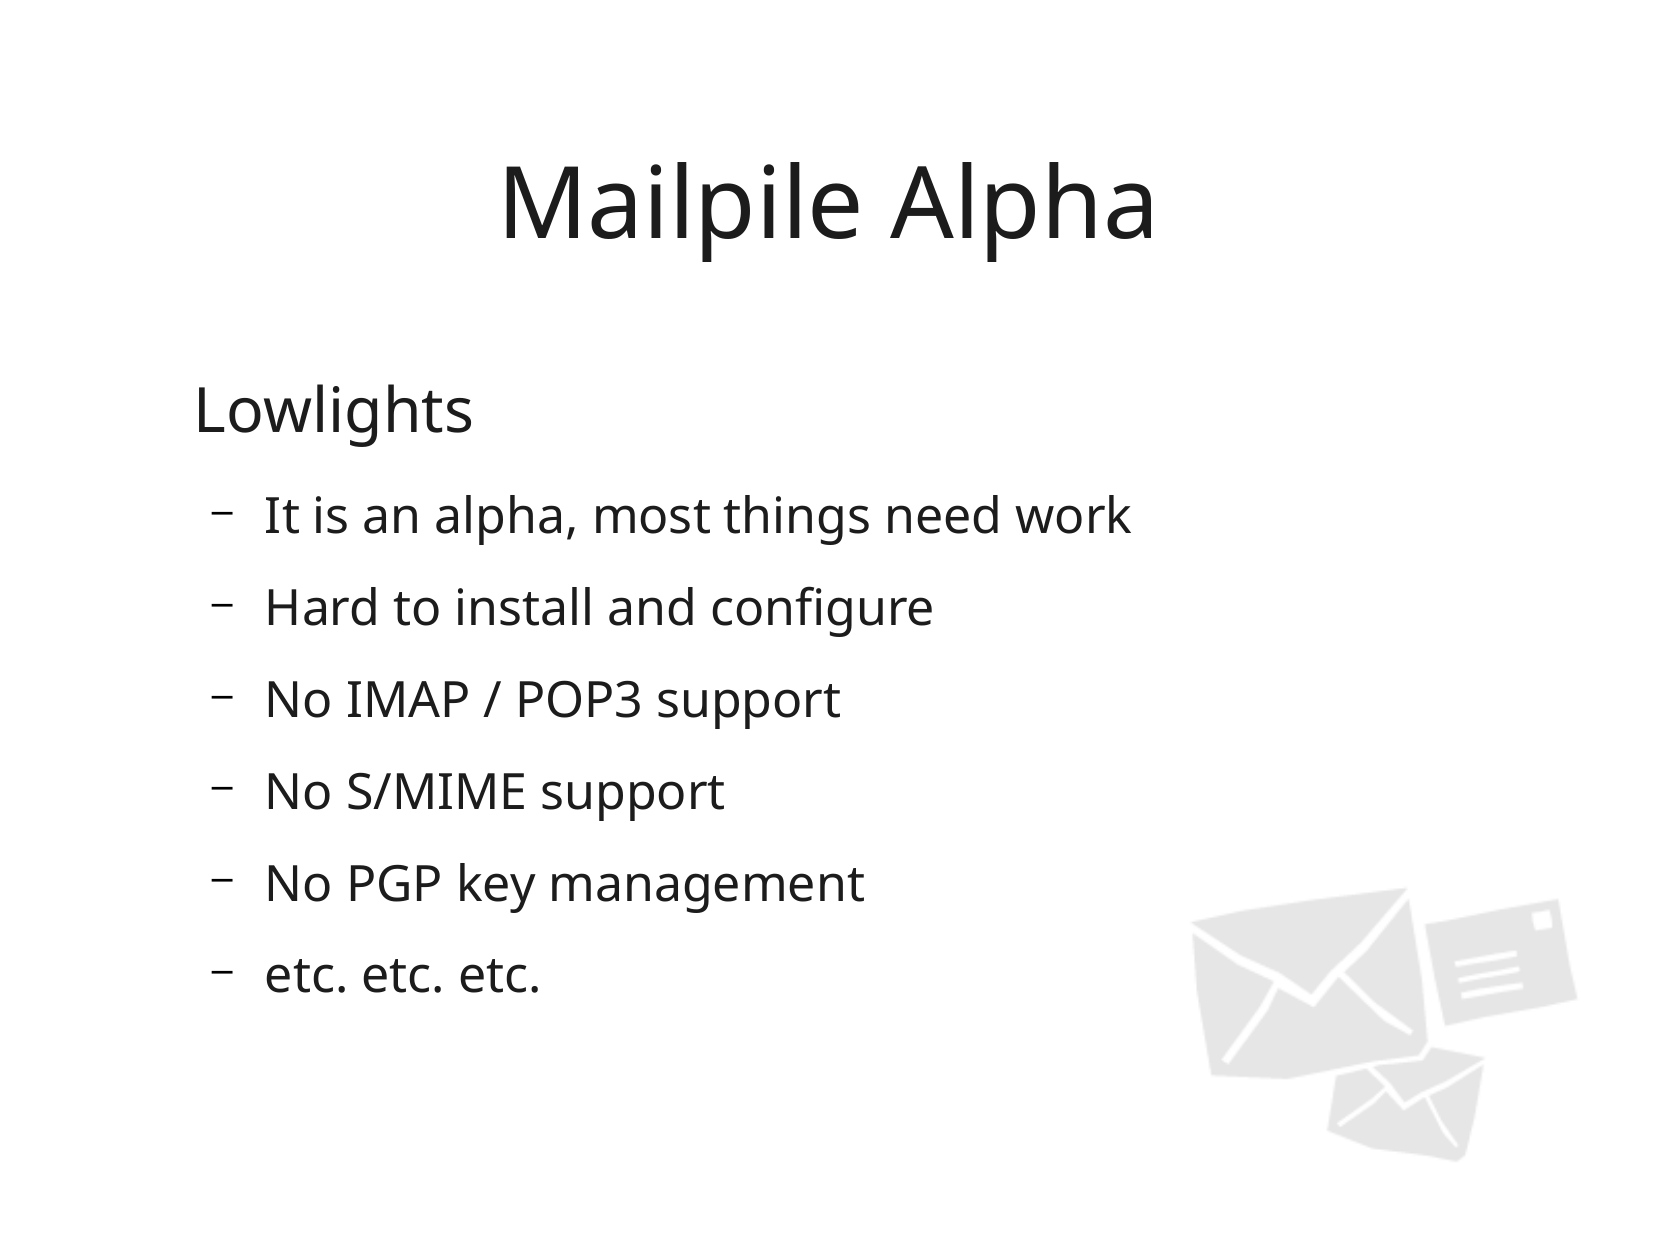

# Mailpile Alpha
Lowlights
It is an alpha, most things need work
Hard to install and configure
No IMAP / POP3 support
No S/MIME support
No PGP key management
etc. etc. etc.